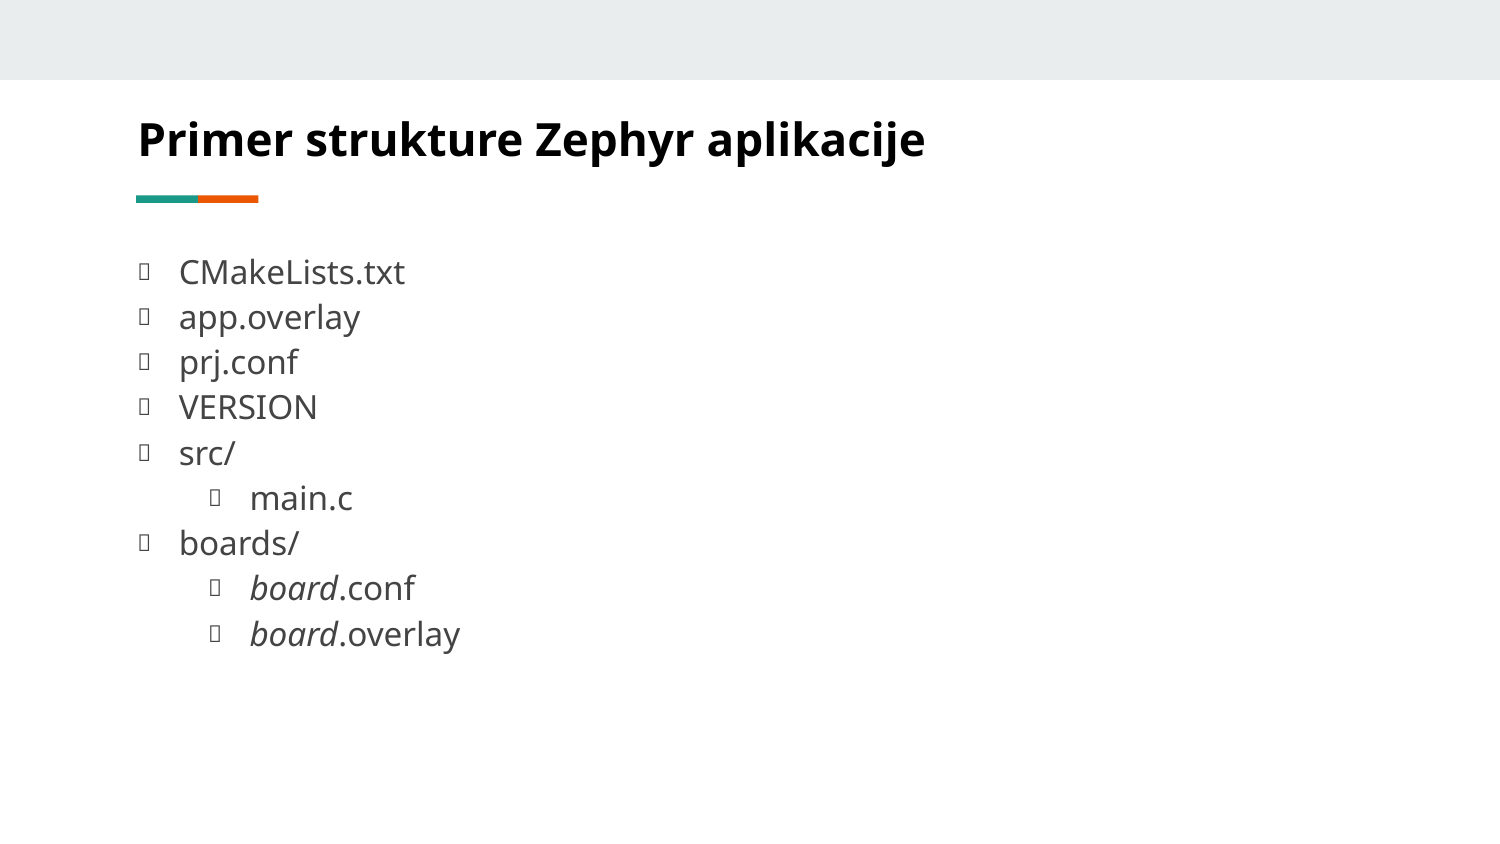

# Primer strukture Zephyr aplikacije
CMakeLists.txt
app.overlay
prj.conf
VERSION
src/
main.c
boards/
board.conf
board.overlay